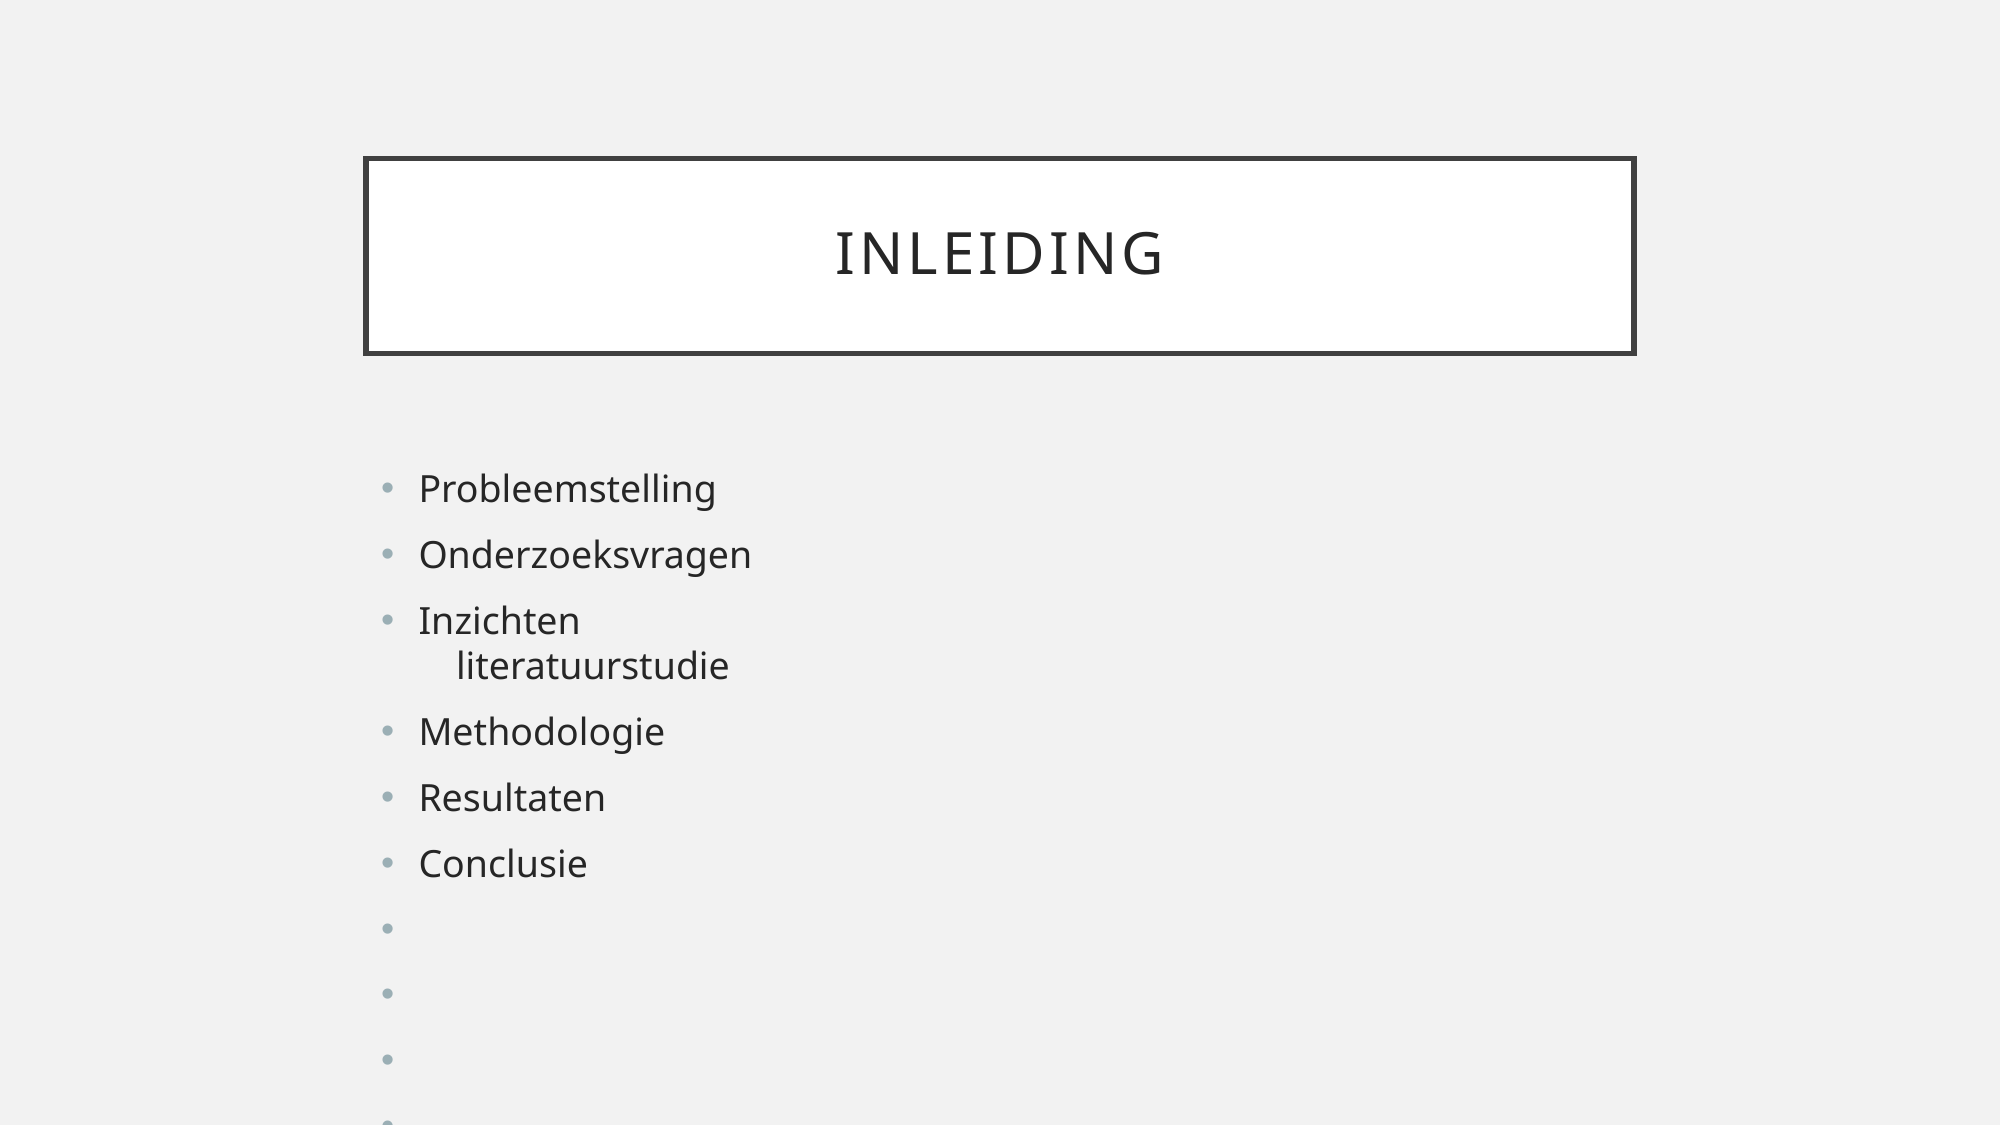

# Inleiding
Probleemstelling
Onderzoeksvragen
Inzichten literatuurstudie
Methodologie
Resultaten
Conclusie